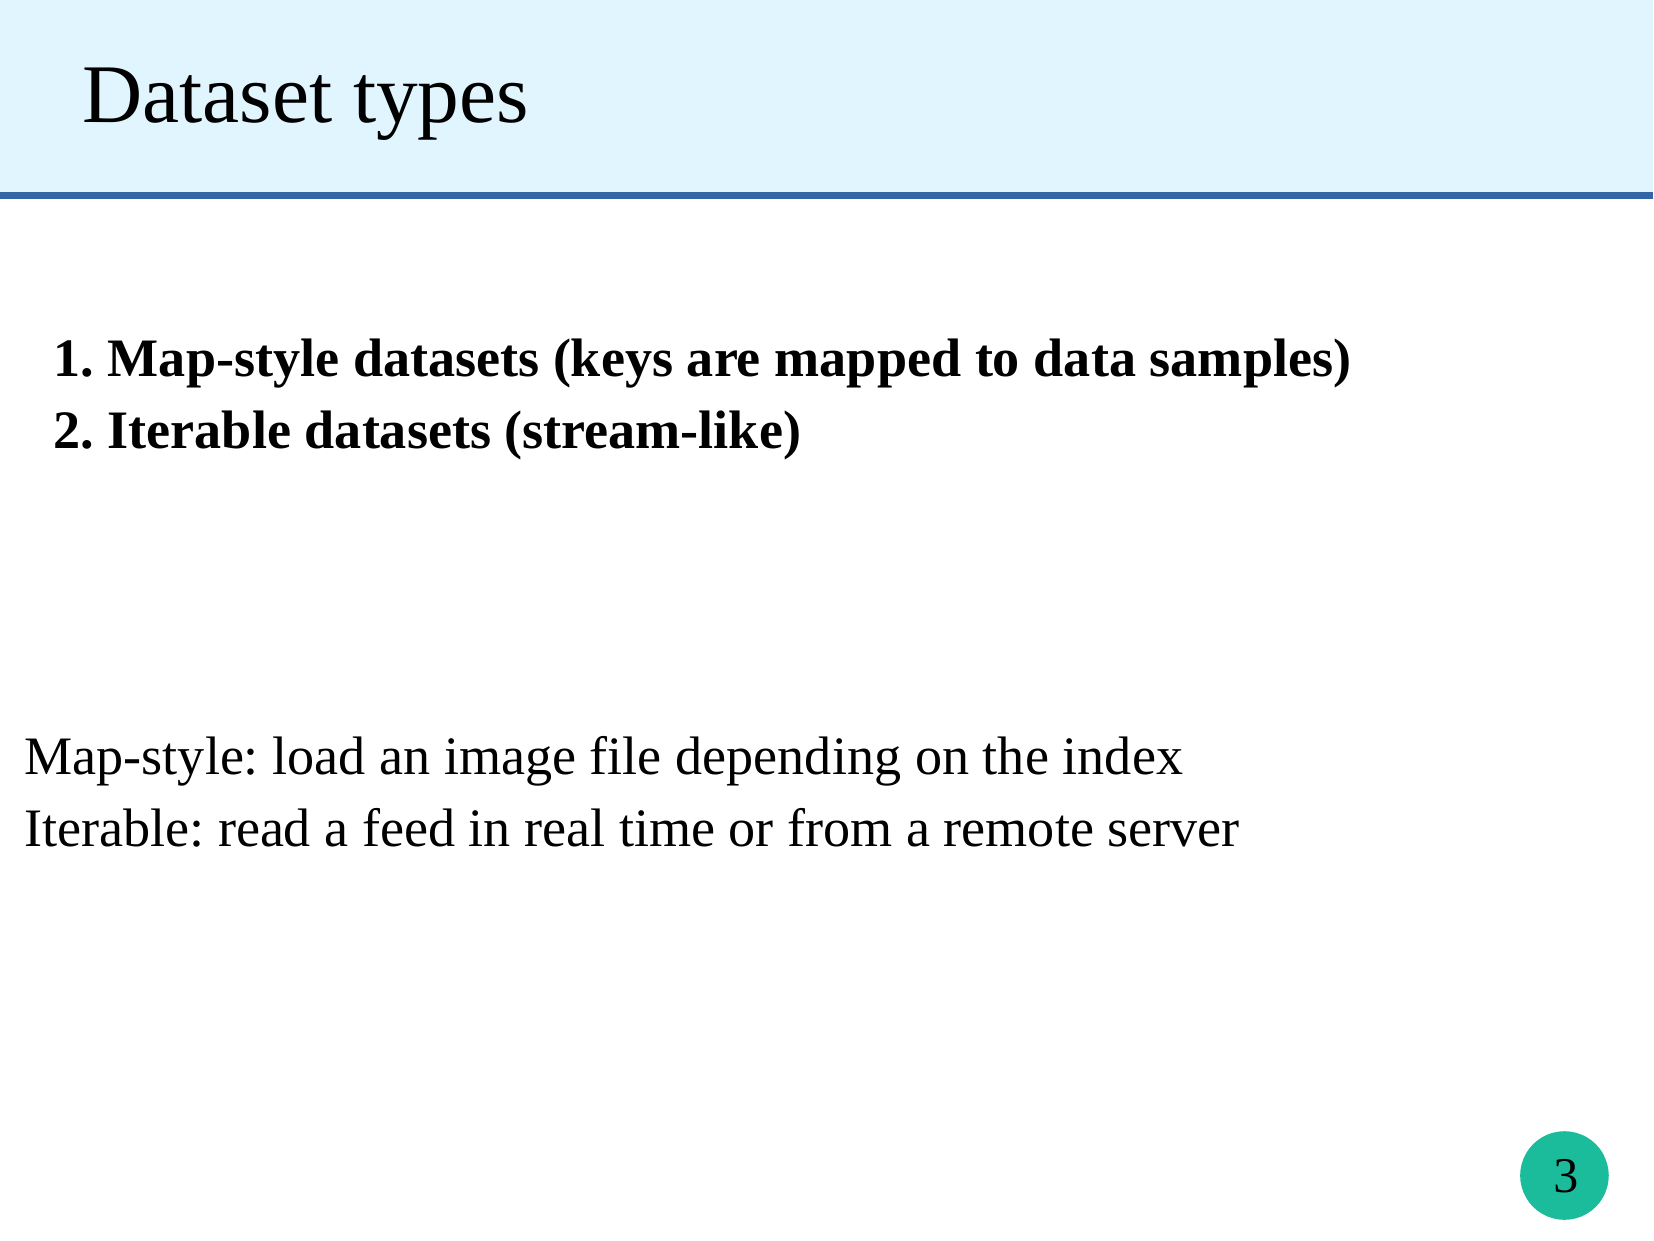

# Dataset types
1. Map-style datasets (keys are mapped to data samples)
2. Iterable datasets (stream-like)
Map-style: load an image file depending on the index
Iterable: read a feed in real time or from a remote server